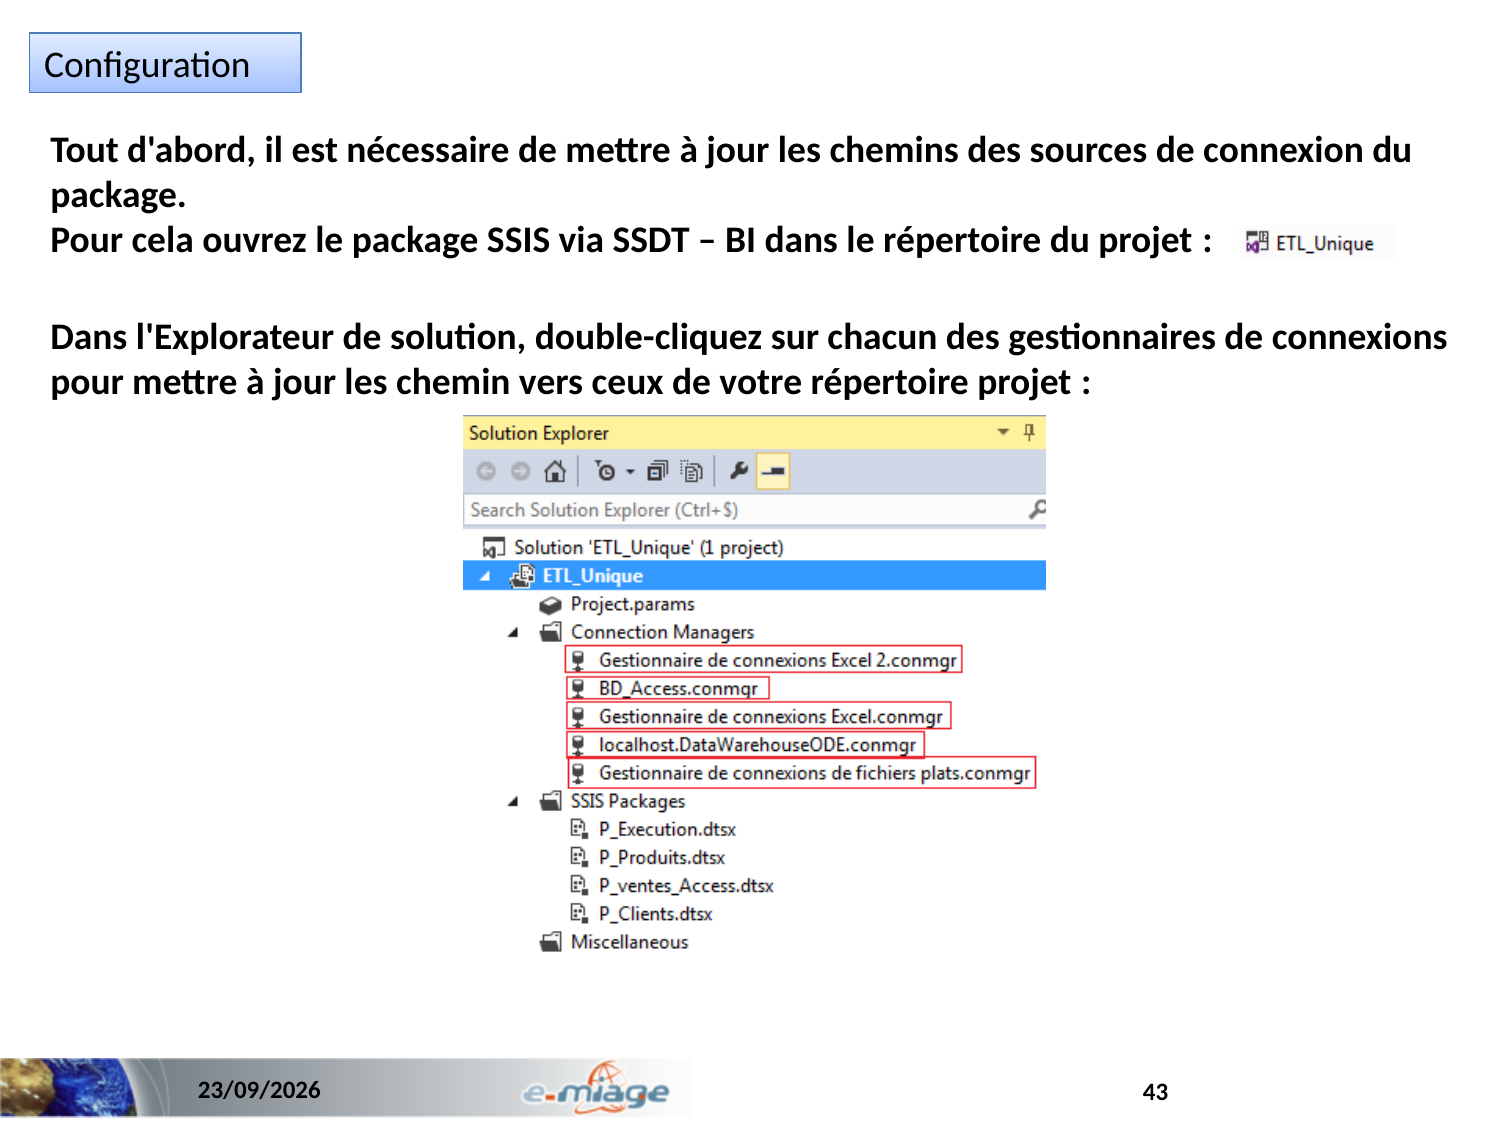

Configuration
Tout d'abord, il est nécessaire de mettre à jour les chemins des sources de connexion du package.
Pour cela ouvrez le package SSIS via SSDT – BI dans le répertoire du projet :
Dans l'Explorateur de solution, double-cliquez sur chacun des gestionnaires de connexions pour mettre à jour les chemin vers ceux de votre répertoire projet :